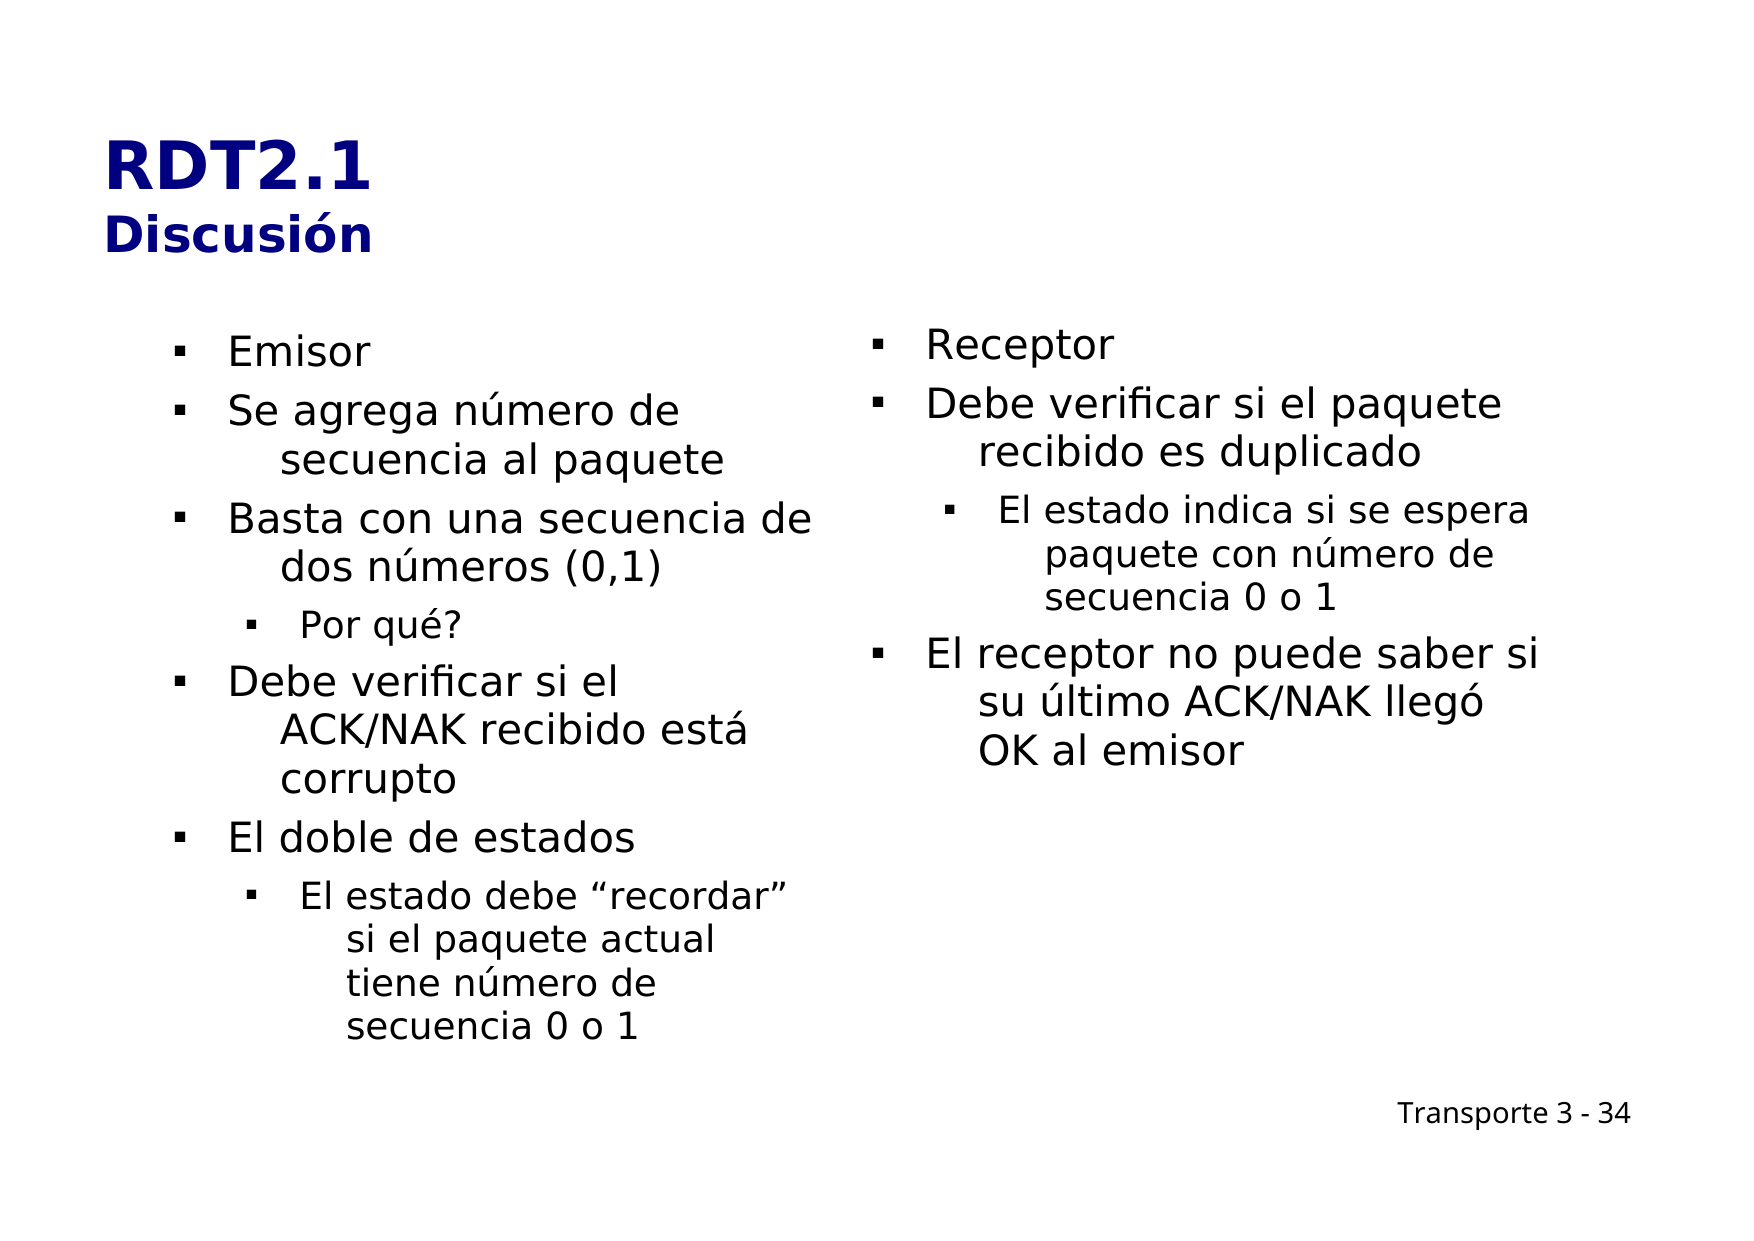

# RDT2.1 Discusión
Emisor
Se agrega número de secuencia al paquete
Basta con una secuencia de dos números (0,1)
Por qué?
Debe verificar si el ACK/NAK recibido está corrupto
El doble de estados
El estado debe “recordar” si el paquete actual tiene número de secuencia 0 o 1
Receptor
Debe verificar si el paquete recibido es duplicado
El estado indica si se espera paquete con número de secuencia 0 o 1
El receptor no puede saber si su último ACK/NAK llegó OK al emisor